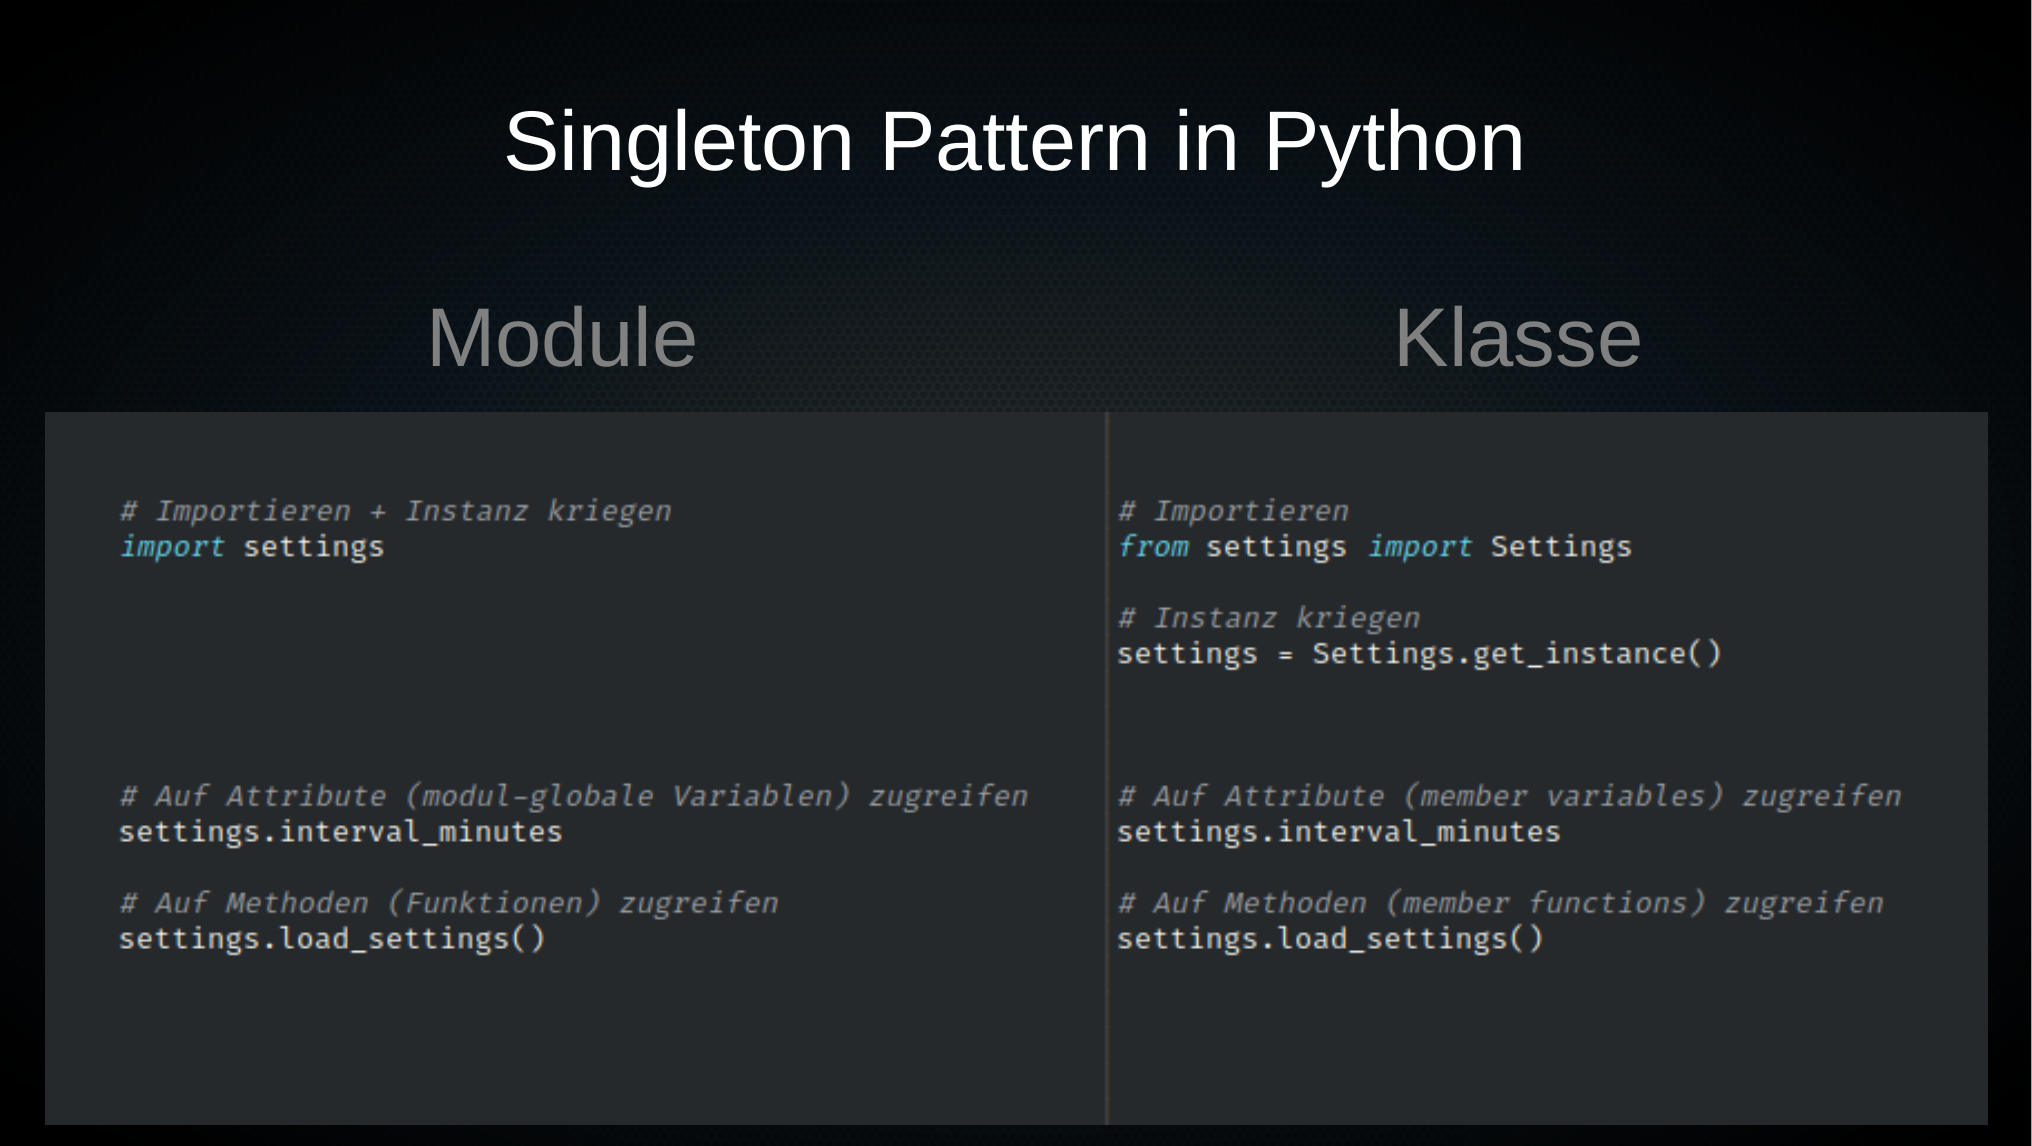

# Singleton Pattern in Python
Module
Klasse
12